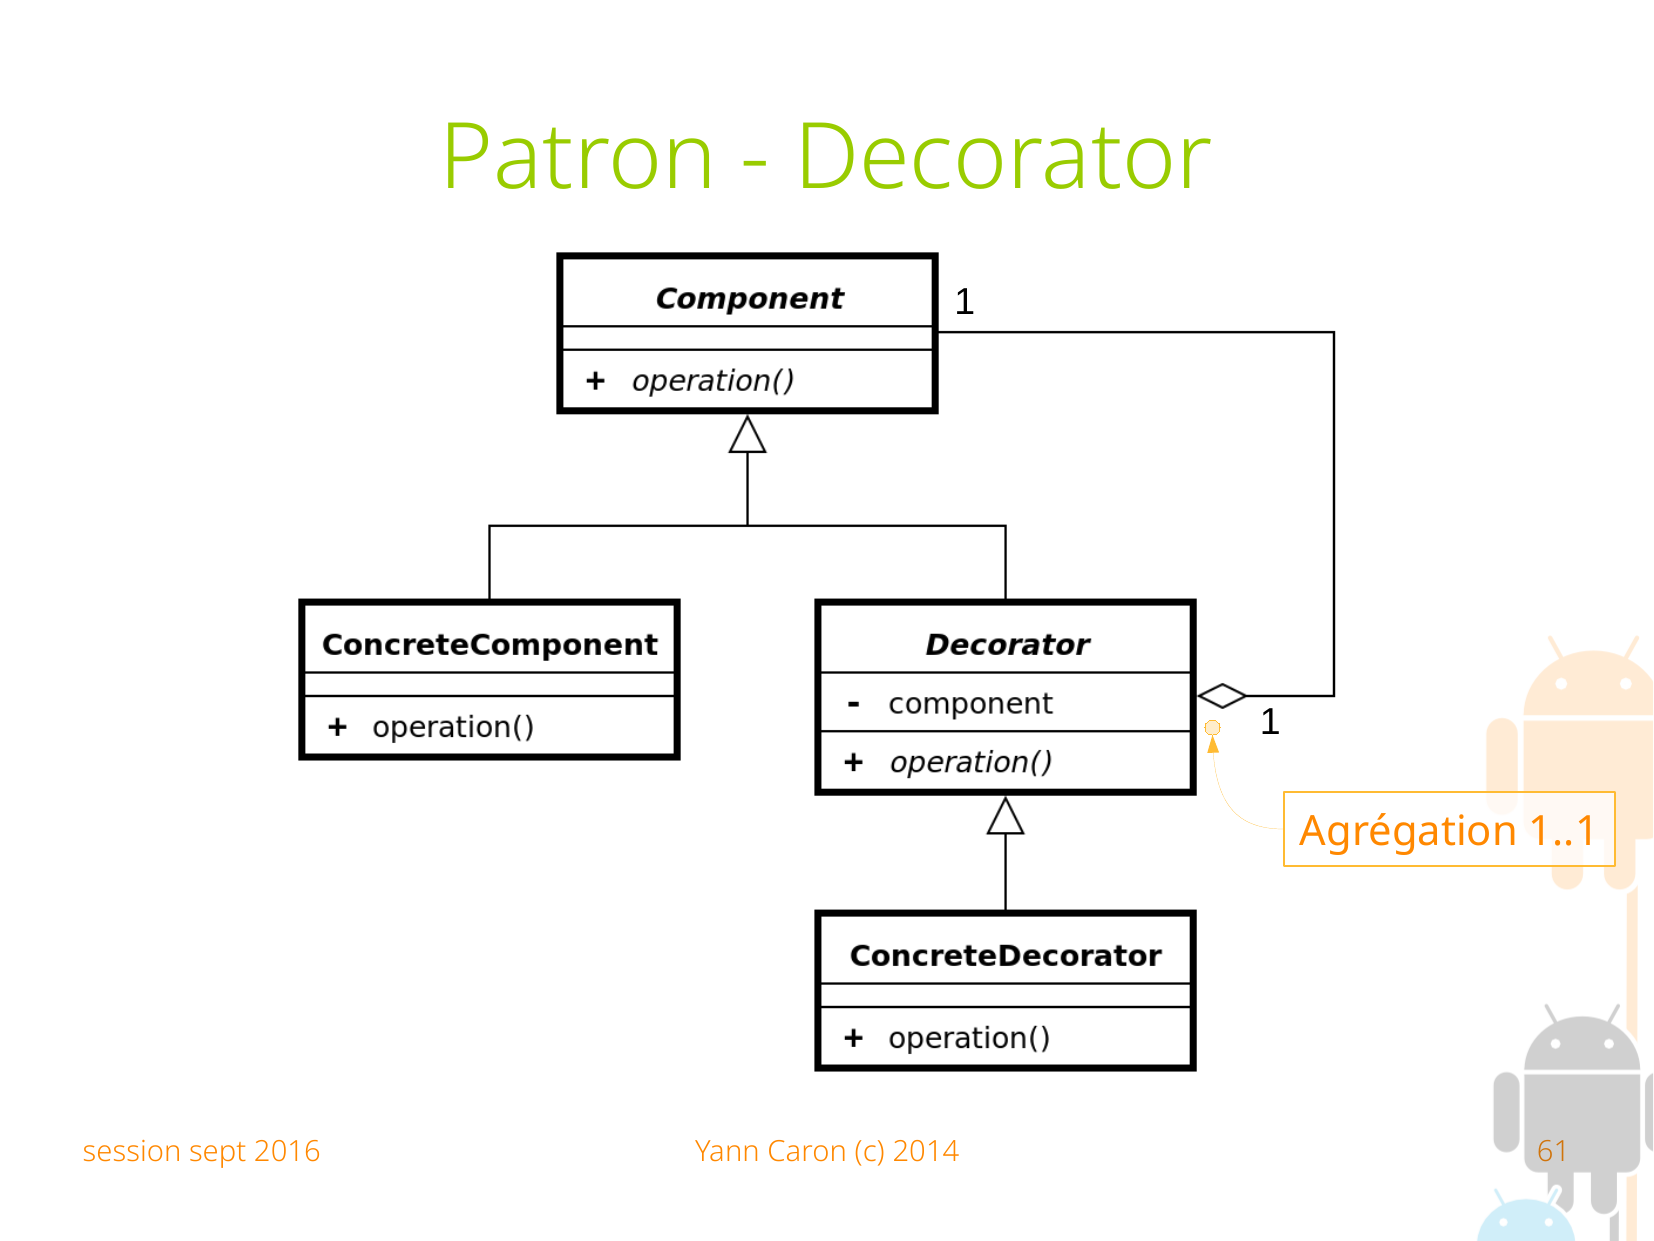

# Patron - Decorator
1
1
Agrégation 1..1
session sept 2016
Yann Caron (c) 2014
61